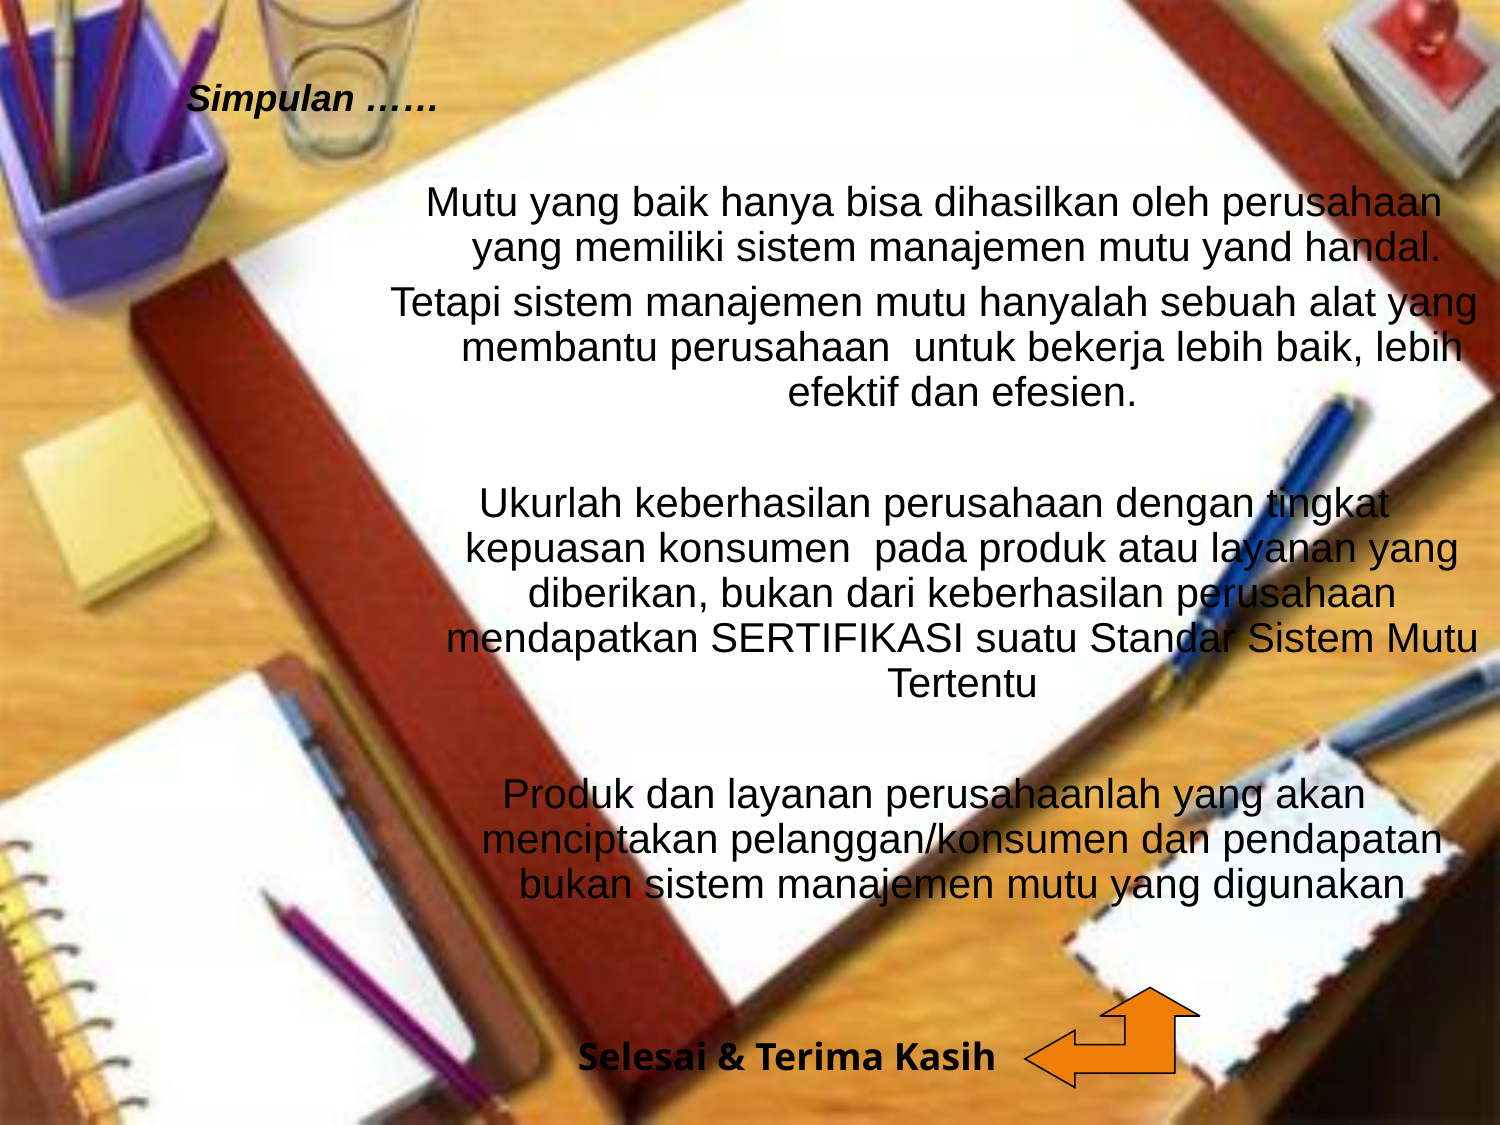

Simpulan ……
# Mutu yang baik hanya bisa dihasilkan oleh perusahaan yang memiliki sistem manajemen mutu yand handal.
Tetapi sistem manajemen mutu hanyalah sebuah alat yang membantu perusahaan untuk bekerja lebih baik, lebih efektif dan efesien.
Ukurlah keberhasilan perusahaan dengan tingkat kepuasan konsumen pada produk atau layanan yang diberikan, bukan dari keberhasilan perusahaan mendapatkan SERTIFIKASI suatu Standar Sistem Mutu Tertentu
Produk dan layanan perusahaanlah yang akan menciptakan pelanggan/konsumen dan pendapatan bukan sistem manajemen mutu yang digunakan
Selesai & Terima Kasih